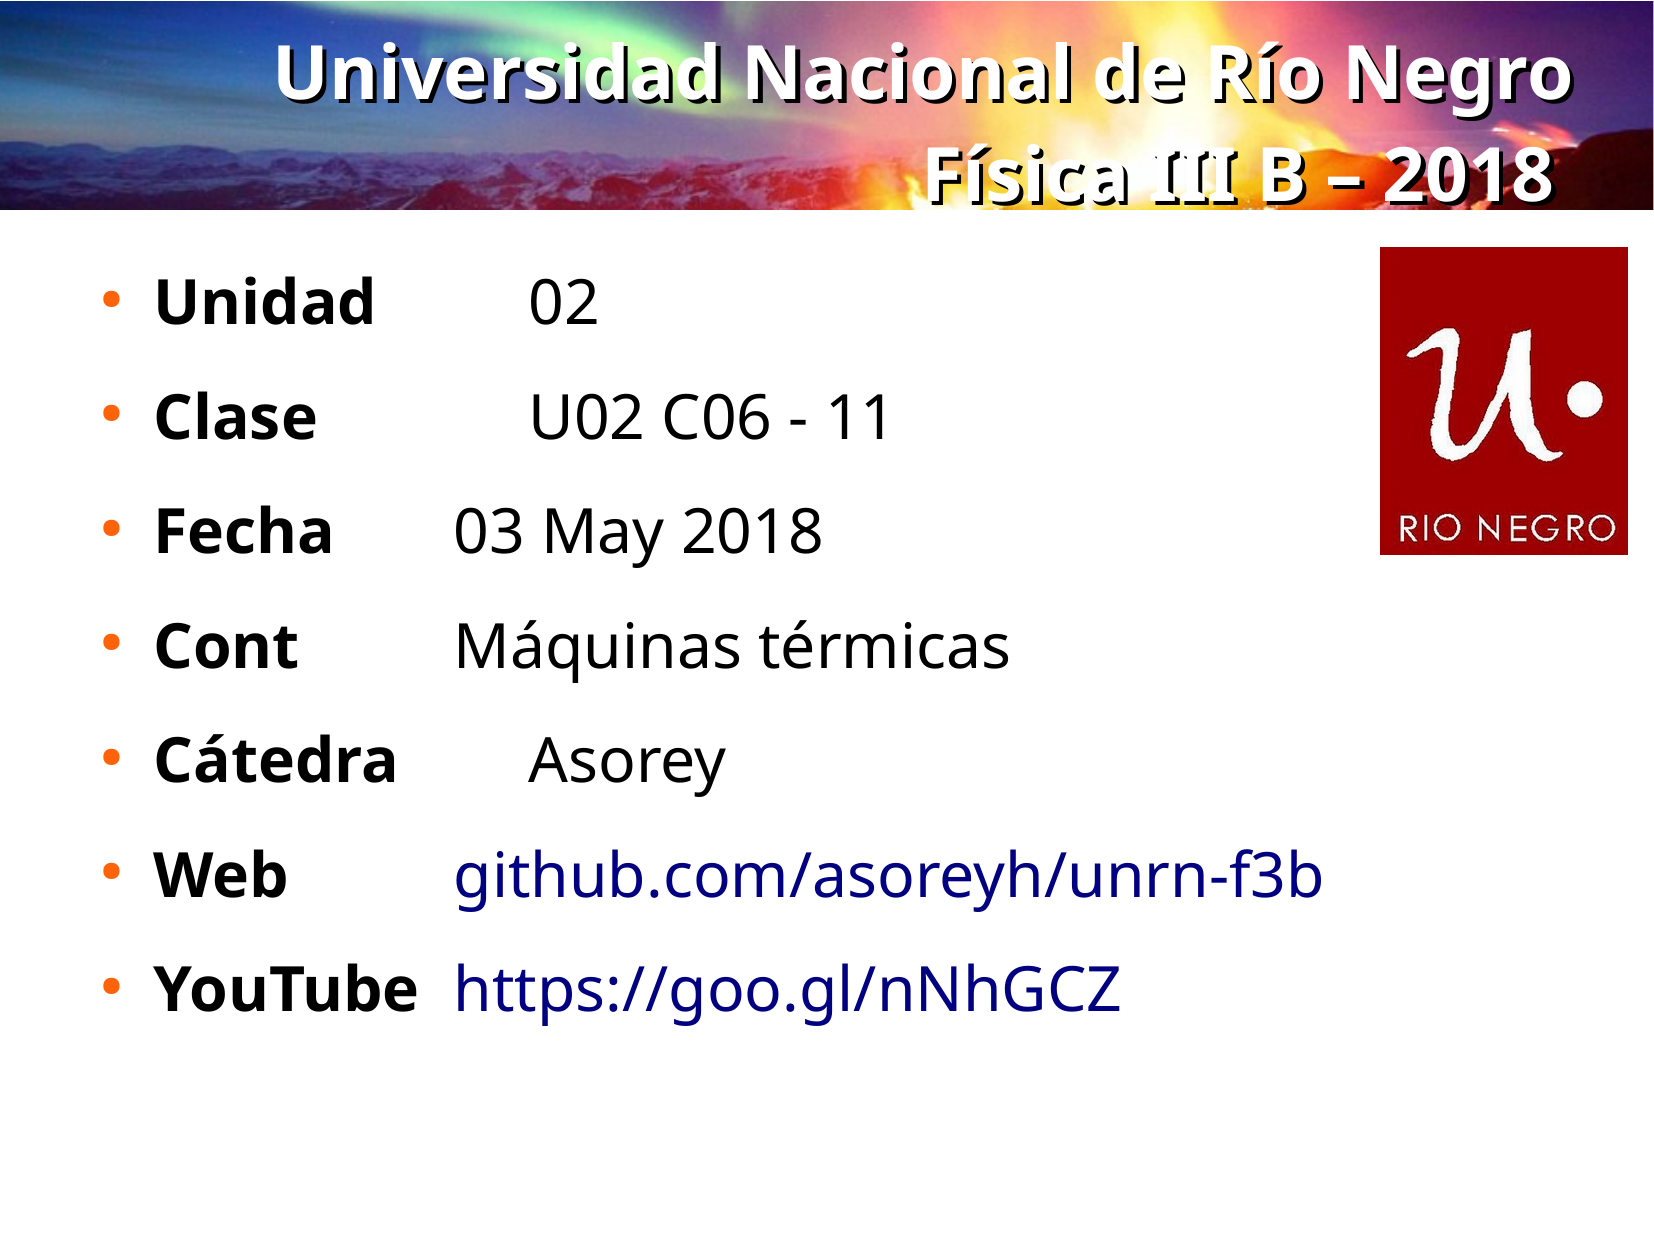

# Universidad Nacional de Río Negro Física III B – 2018
Unidad 		02
Clase			U02 C06 - 11
Fecha		03 May 2018
Cont			Máquinas térmicas
Cátedra		Asorey
Web			github.com/asoreyh/unrn-f3b
YouTube	https://goo.gl/nNhGCZ